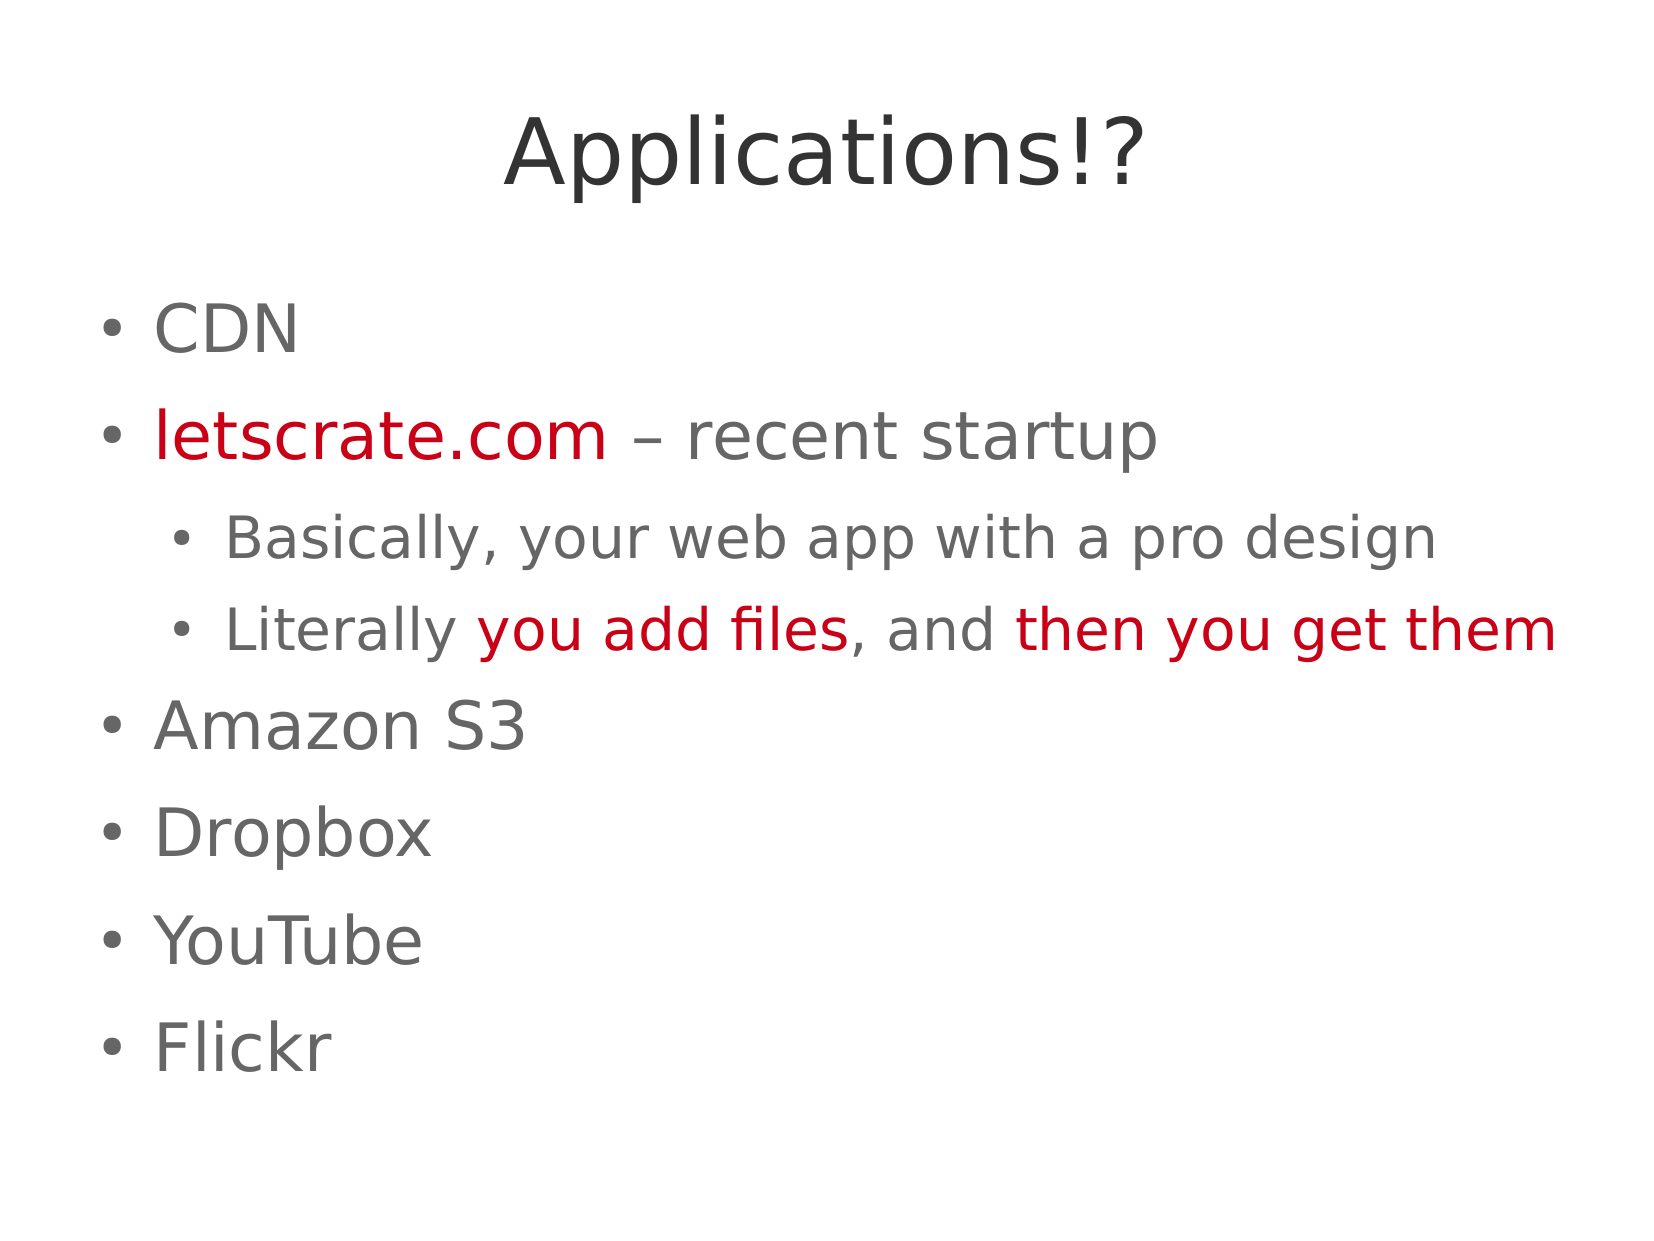

# Applications!?
CDN
letscrate.com – recent startup
Basically, your web app with a pro design
Literally you add files, and then you get them
Amazon S3
Dropbox
YouTube
Flickr